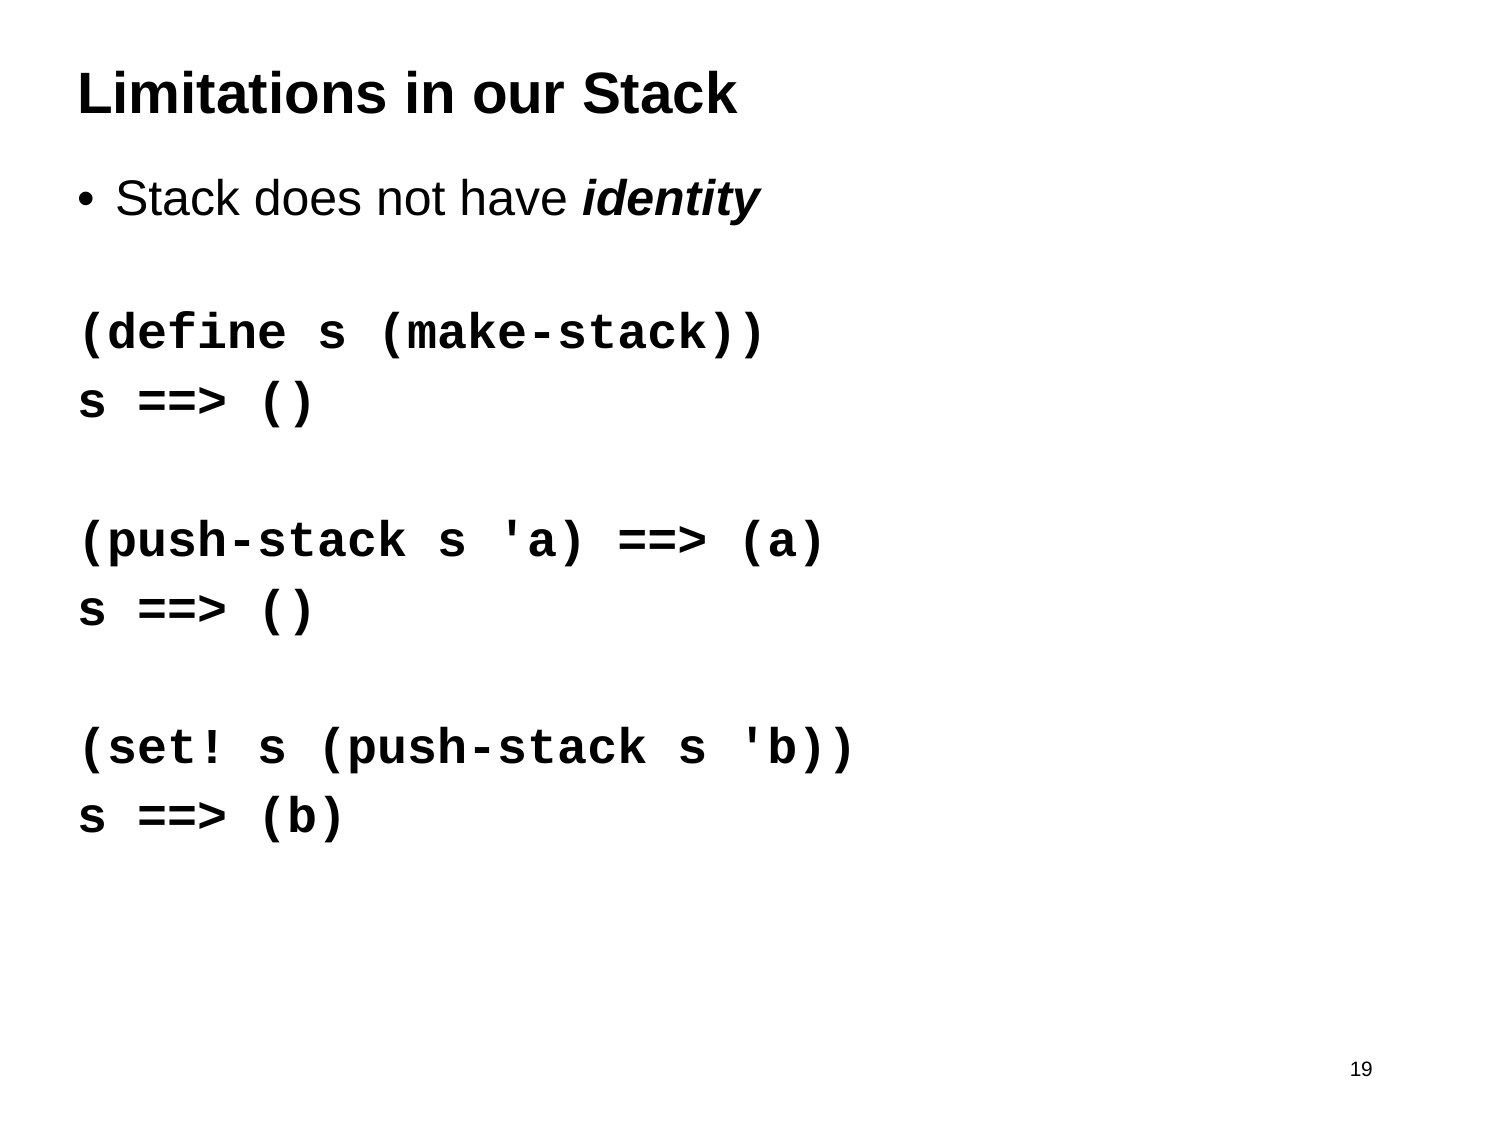

# Limitations in our Stack
Stack does not have identity
(define s (make-stack))
s ==> ()
(push-stack s 'a) ==> (a)
s ==> ()
(set! s (push-stack s 'b))
s ==> (b)
19